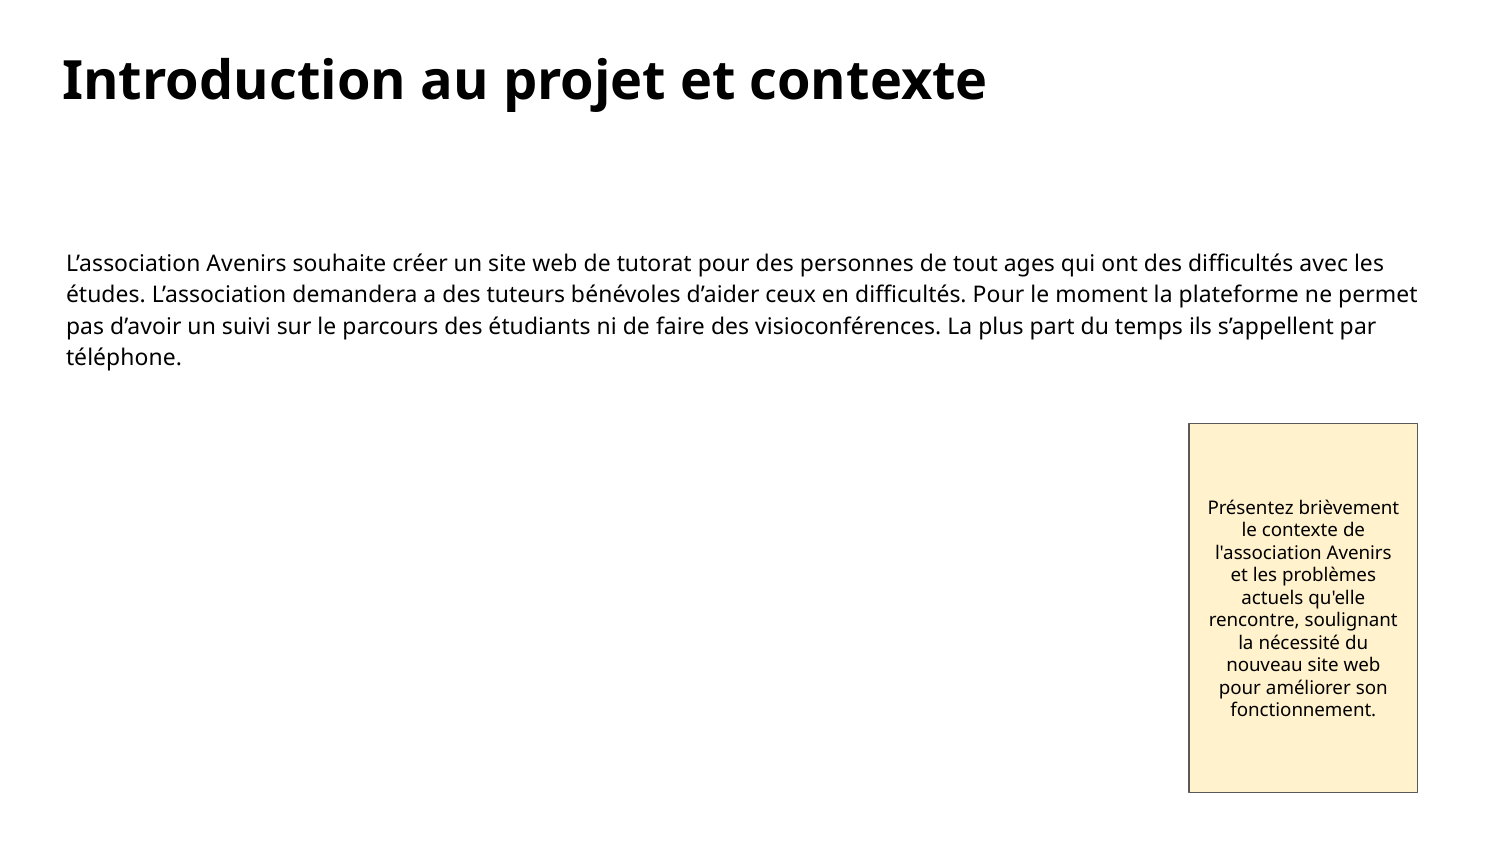

Introduction au projet et contexte
# L’association Avenirs souhaite créer un site web de tutorat pour des personnes de tout ages qui ont des difficultés avec les études. L’association demandera a des tuteurs bénévoles d’aider ceux en difficultés. Pour le moment la plateforme ne permet pas d’avoir un suivi sur le parcours des étudiants ni de faire des visioconférences. La plus part du temps ils s’appellent par téléphone.
Présentez brièvement le contexte de l'association Avenirs et les problèmes actuels qu'elle rencontre, soulignant la nécessité du nouveau site web pour améliorer son fonctionnement.